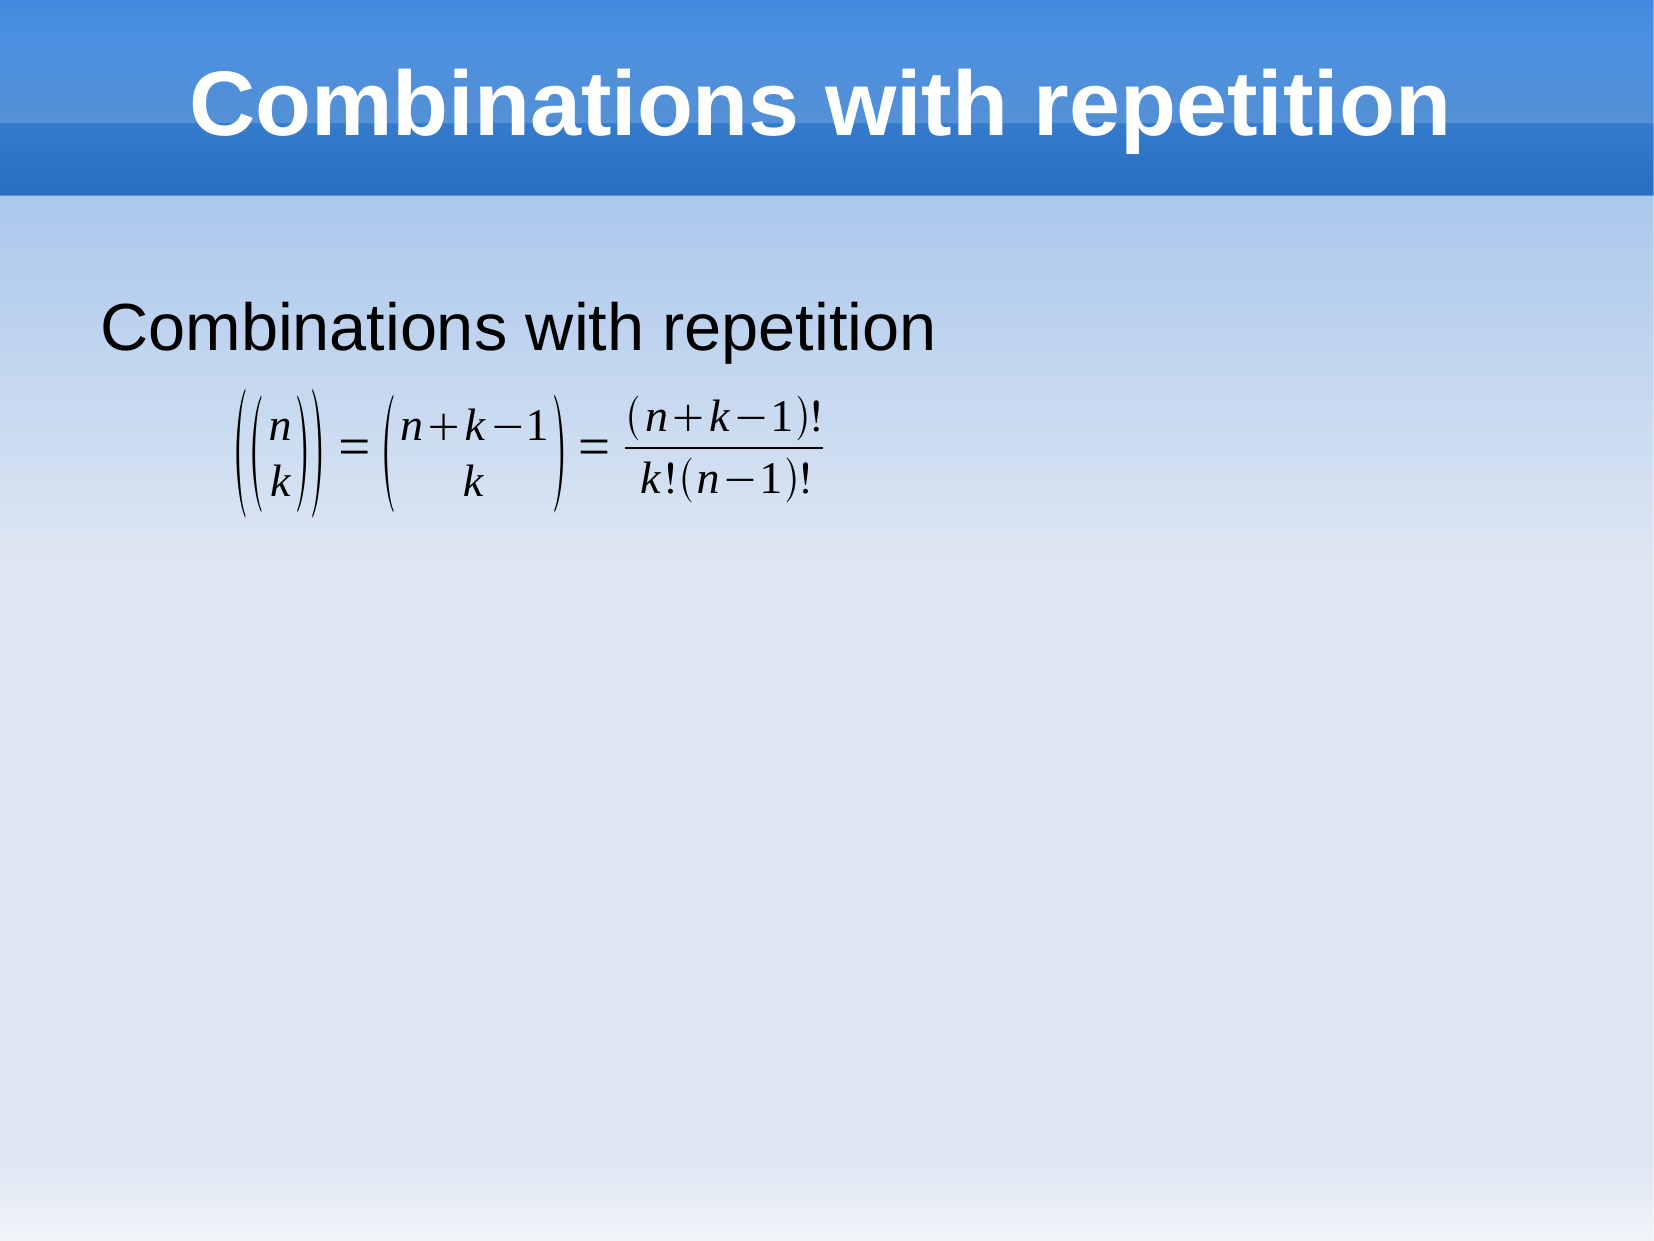

# Combinations with repetition
Combinations with repetition